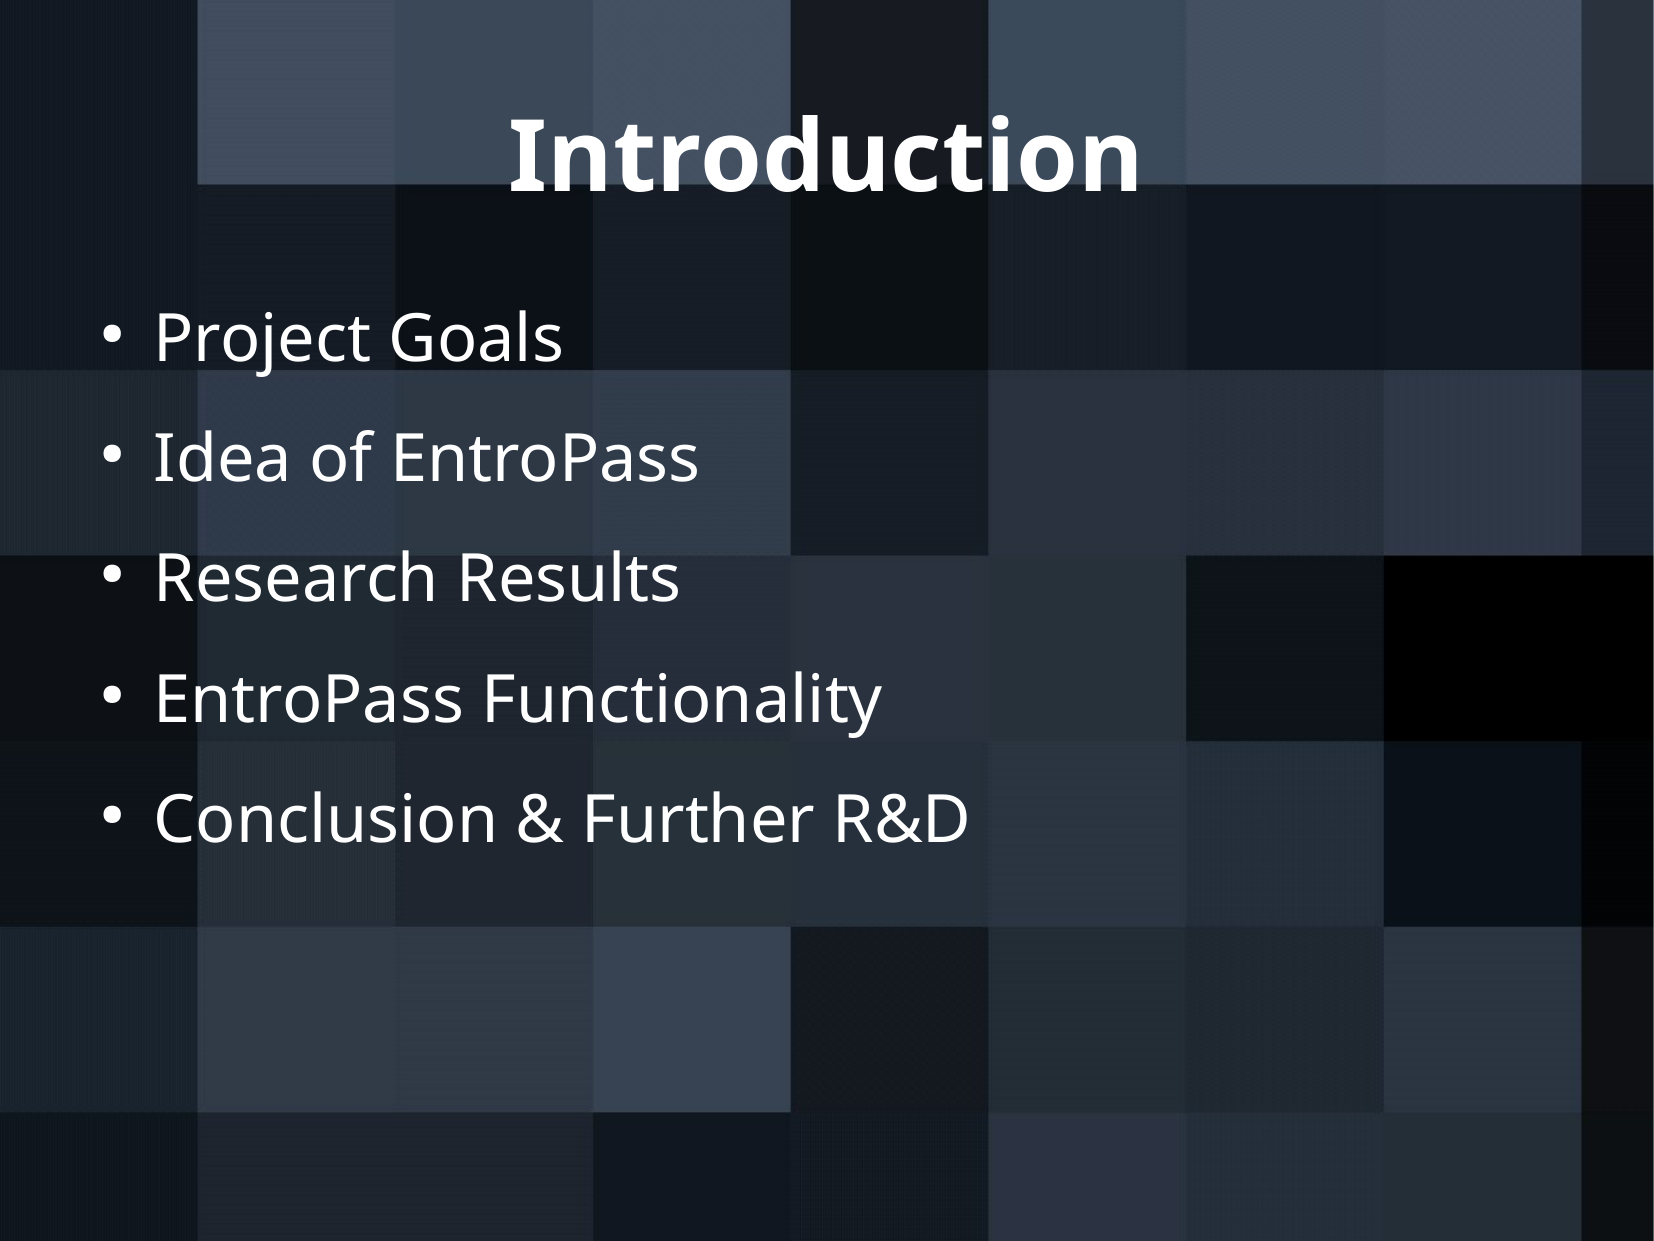

# Introduction
Project Goals
Idea of EntroPass
Research Results
EntroPass Functionality
Conclusion & Further R&D